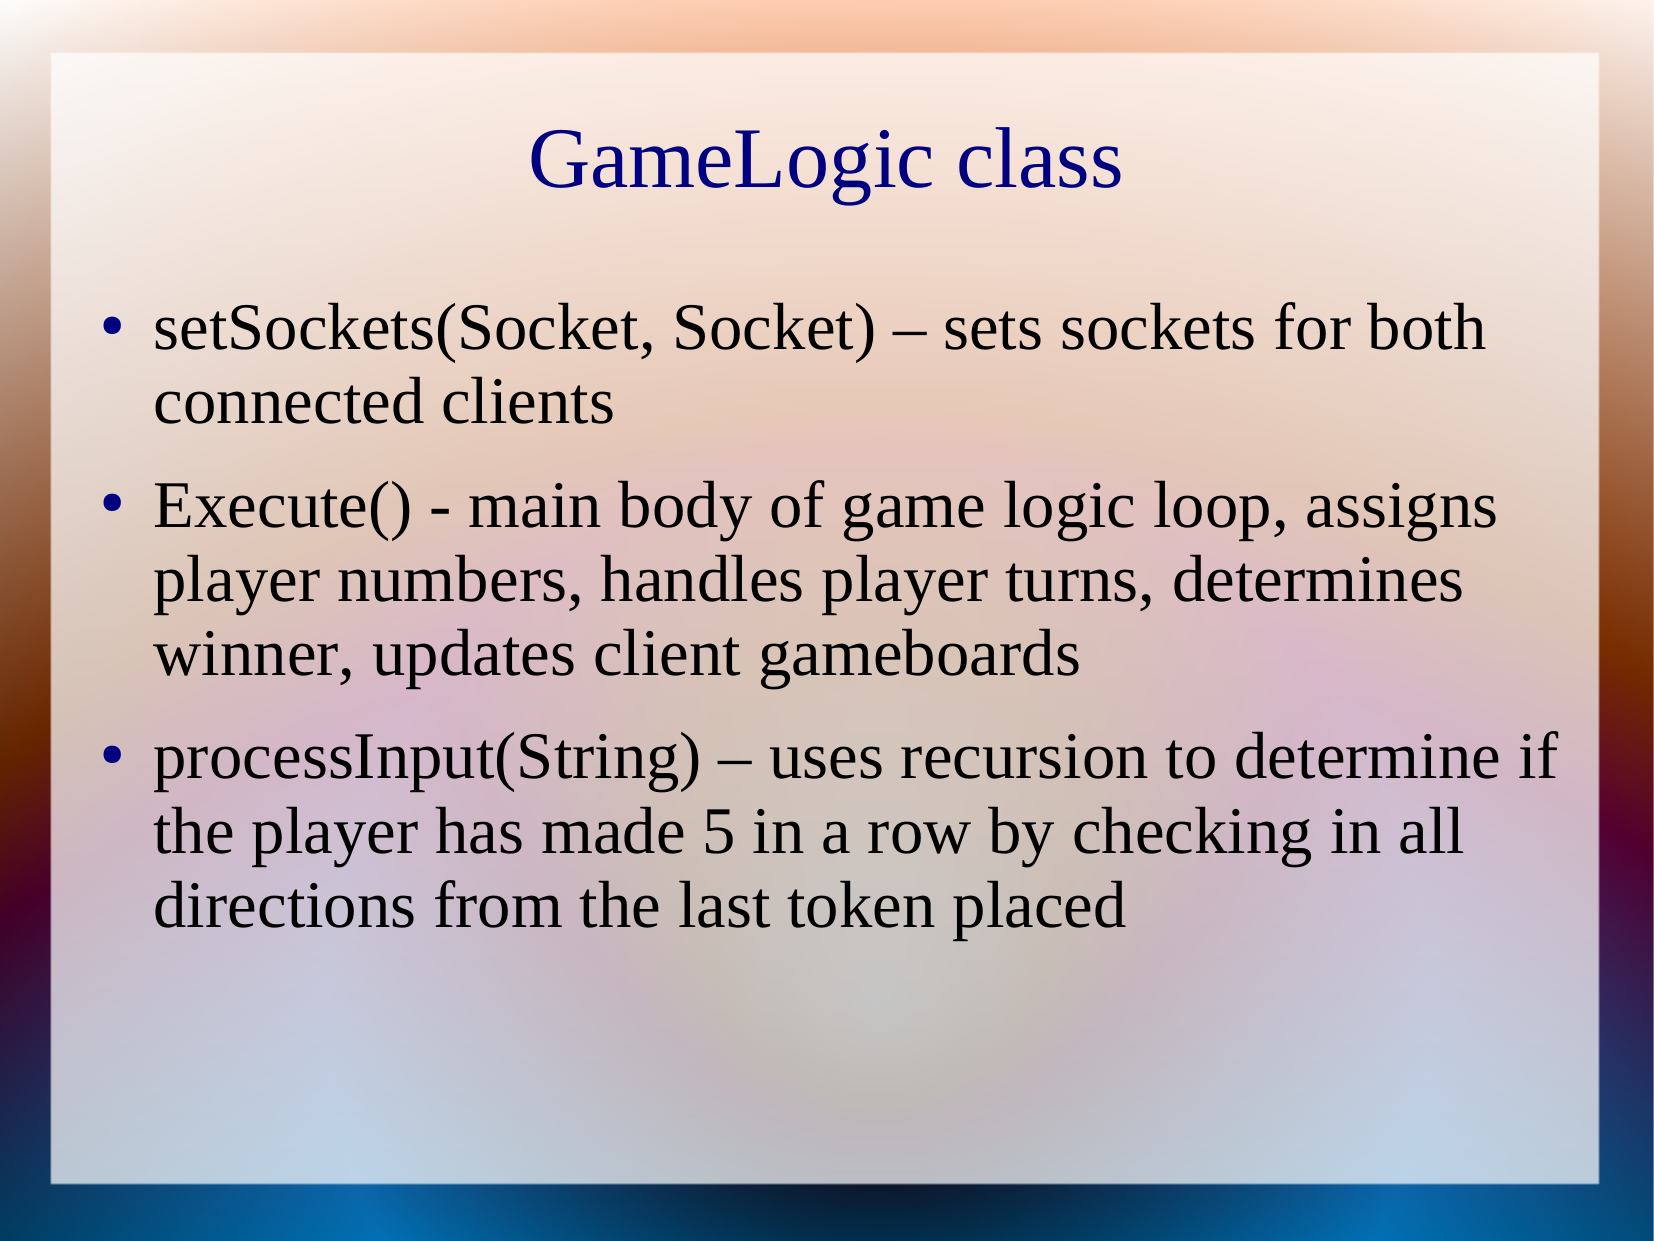

# GameLogic class
setSockets(Socket, Socket) – sets sockets for both connected clients
Execute() - main body of game logic loop, assigns player numbers, handles player turns, determines winner, updates client gameboards
processInput(String) – uses recursion to determine if the player has made 5 in a row by checking in all directions from the last token placed